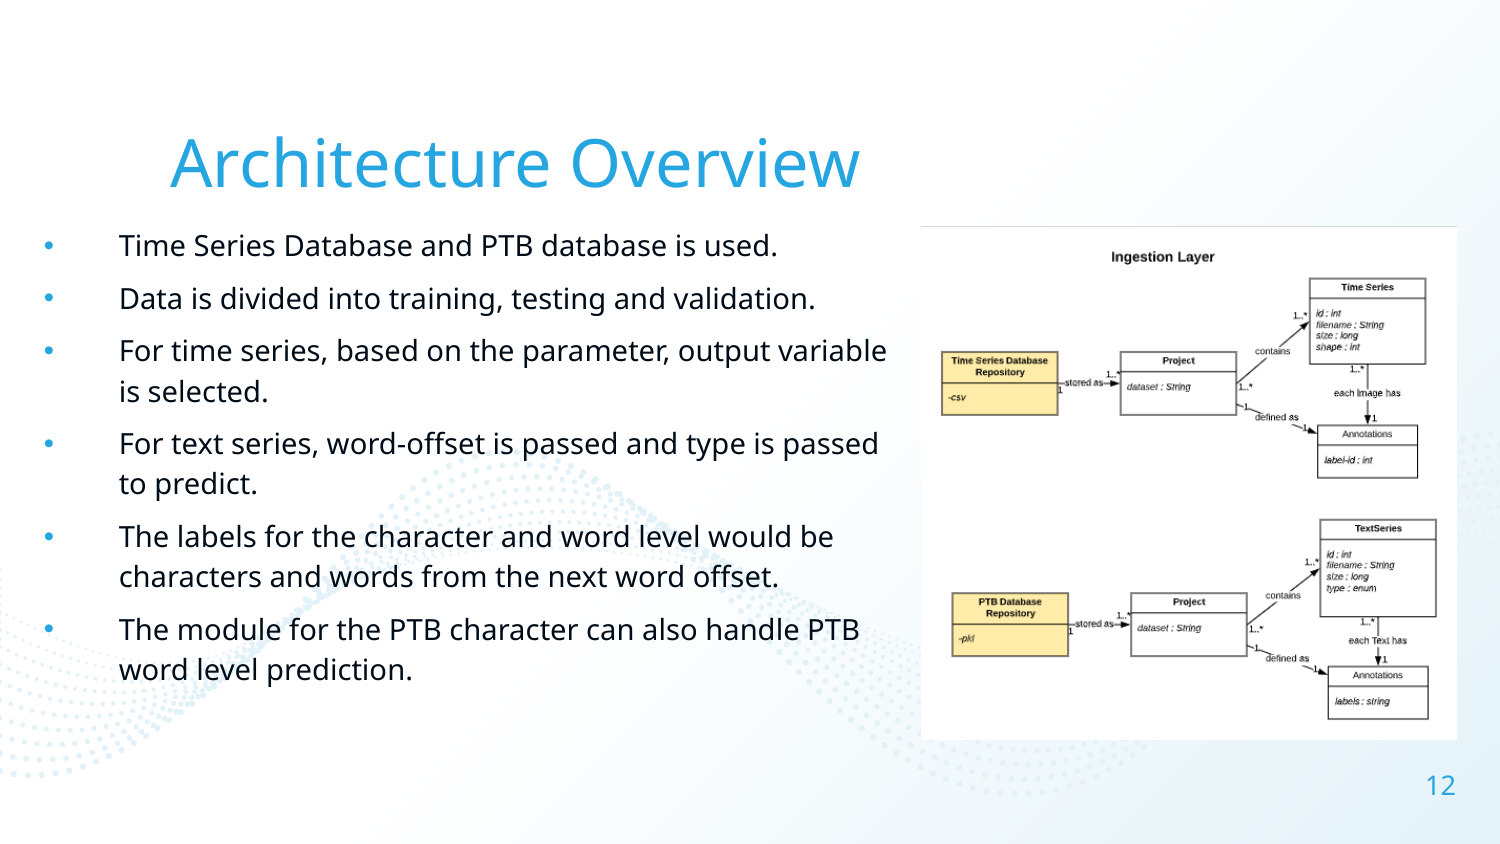

# Architecture Overview
Time Series Database and PTB database is used.
Data is divided into training, testing and validation.
For time series, based on the parameter, output variable is selected.
For text series, word-offset is passed and type is passed to predict.
The labels for the character and word level would be characters and words from the next word offset.
The module for the PTB character can also handle PTB word level prediction.